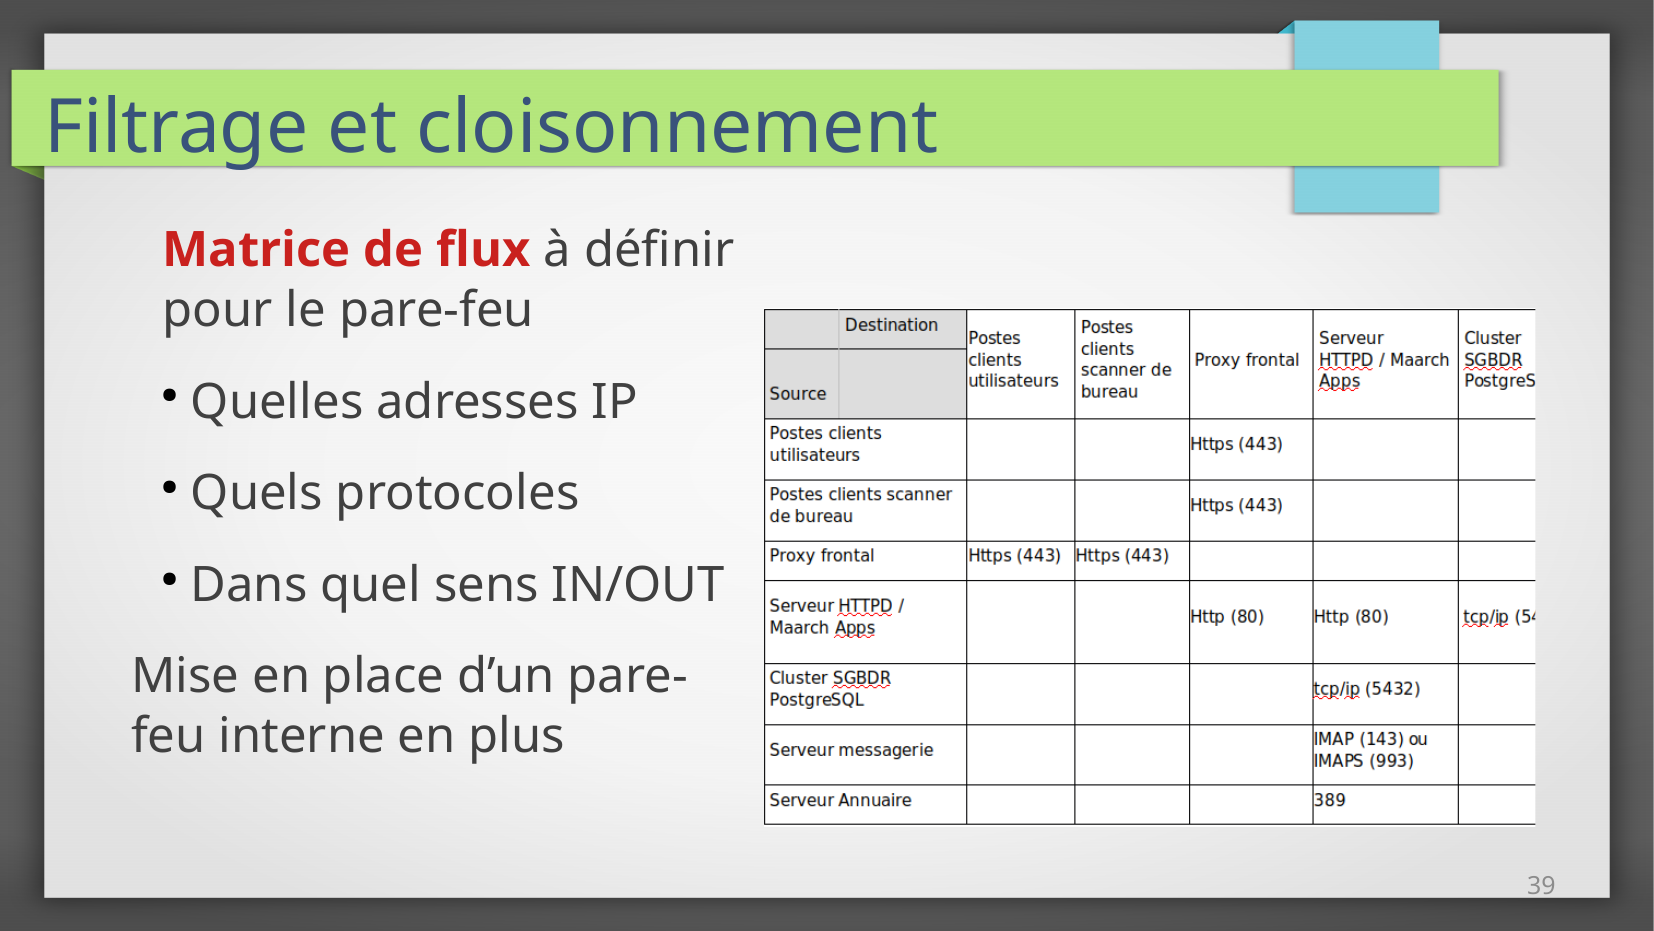

Filtrage et cloisonnement
Matrice de flux à définir pour le pare-feu
Quelles adresses IP
Quels protocoles
Dans quel sens IN/OUT
Mise en place d’un pare-feu interne en plus